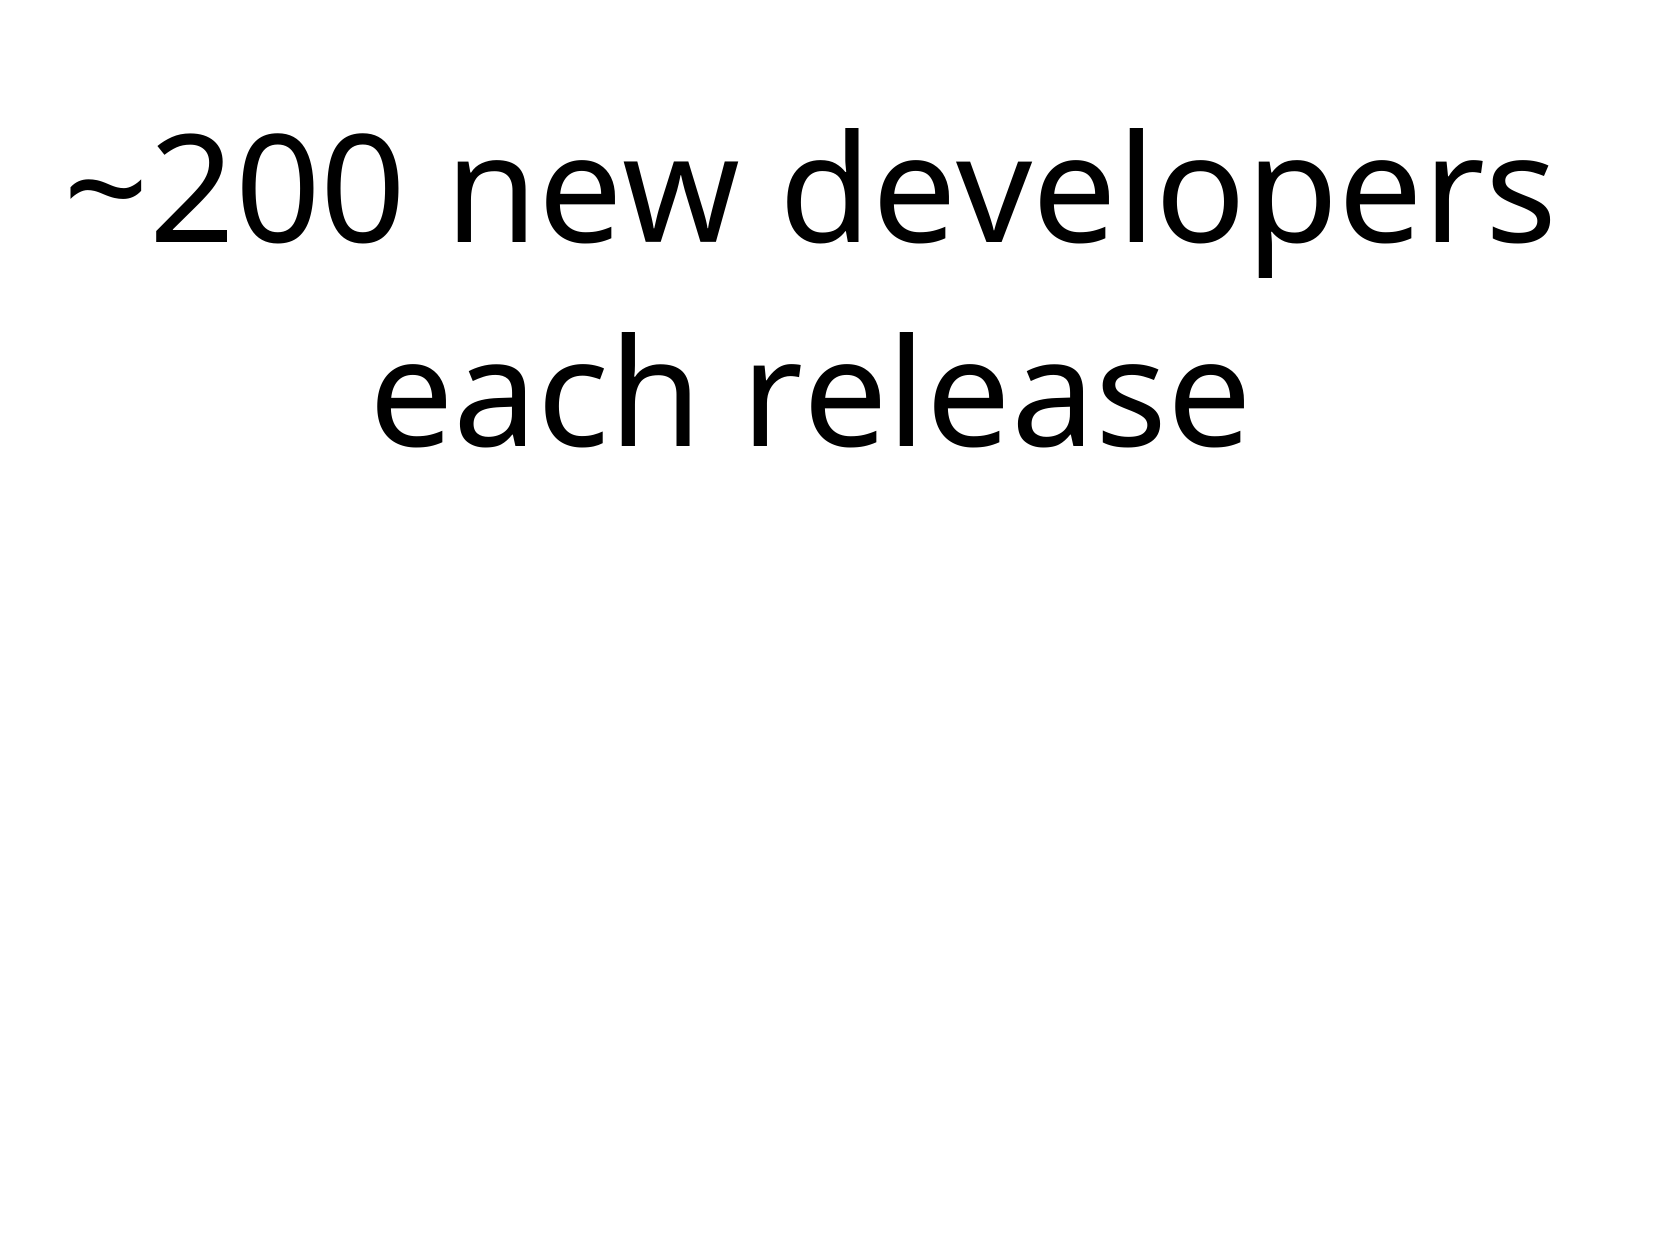

~200 new developers
each release
2.6.20 to 2.6.24-rc8